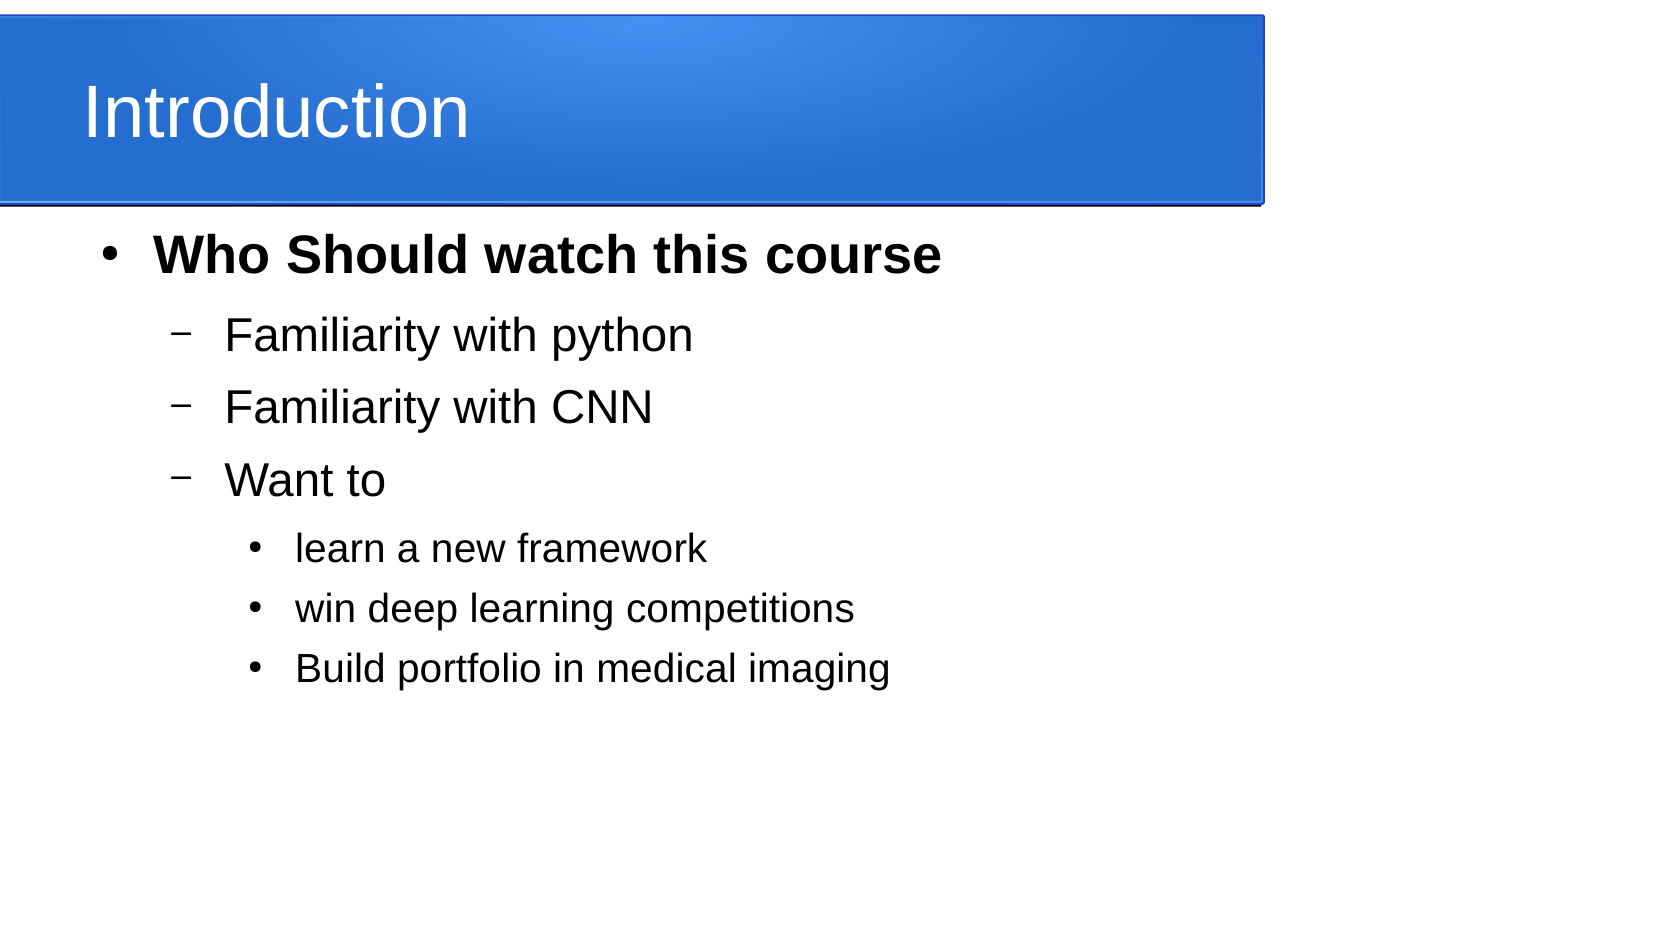

# Introduction
Who Should watch this course
Familiarity with python
Familiarity with CNN
Want to
learn a new framework
win deep learning competitions
Build portfolio in medical imaging